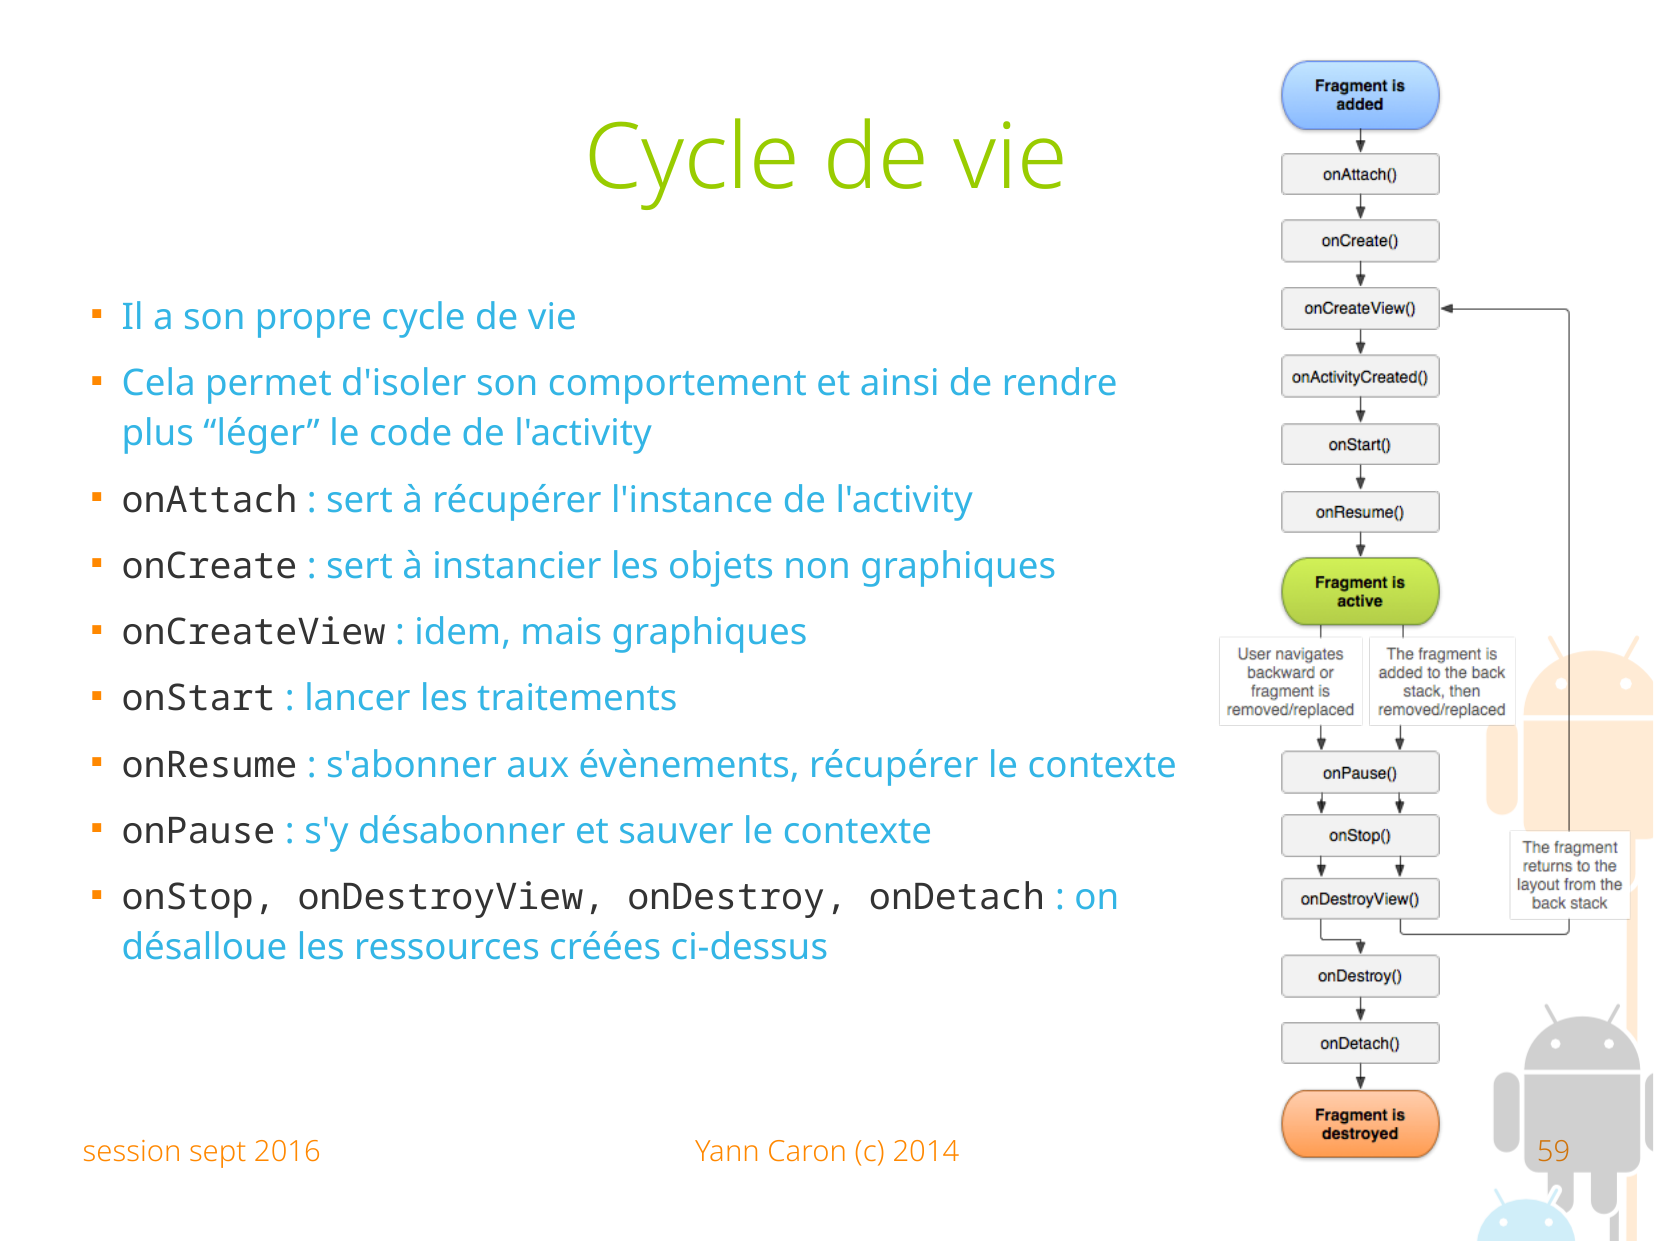

# Cycle de vie
Il a son propre cycle de vie
Cela permet d'isoler son comportement et ainsi de rendre plus “léger” le code de l'activity
onAttach : sert à récupérer l'instance de l'activity
onCreate : sert à instancier les objets non graphiques
onCreateView : idem, mais graphiques
onStart : lancer les traitements
onResume : s'abonner aux évènements, récupérer le contexte
onPause : s'y désabonner et sauver le contexte
onStop, onDestroyView, onDestroy, onDetach : on désalloue les ressources créées ci-dessus
session sept 2016
Yann Caron (c) 2014
59